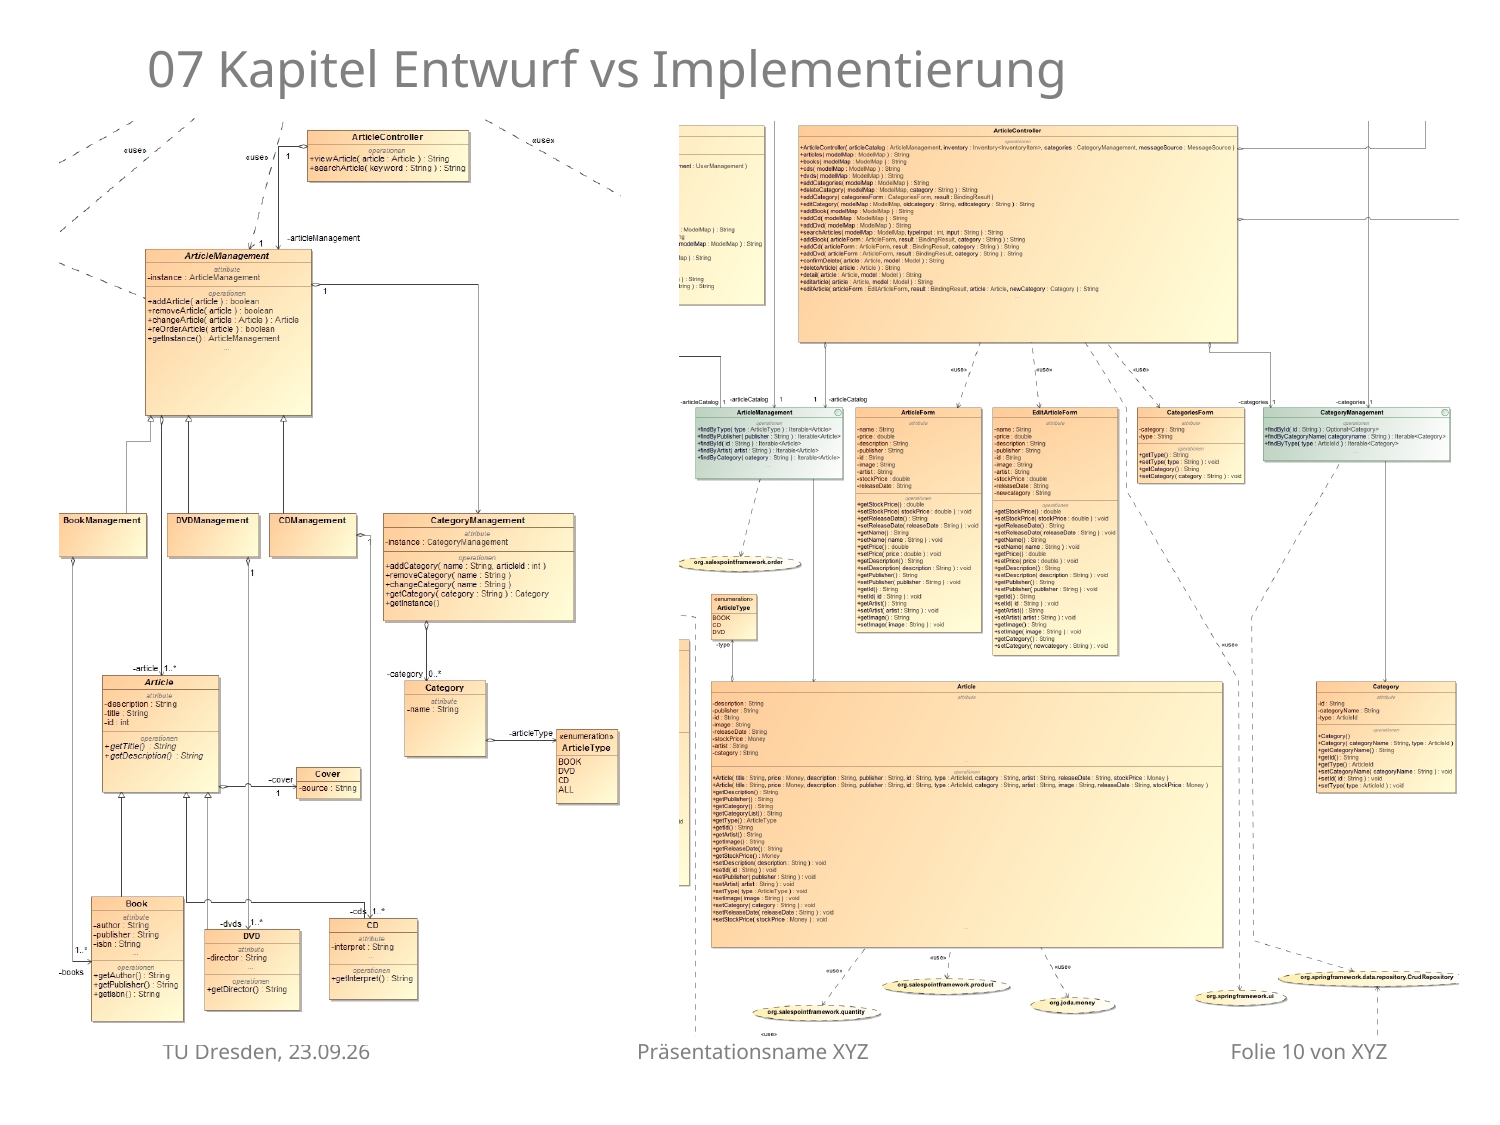

# 07 Kapitel Entwurf vs Implementierung
10